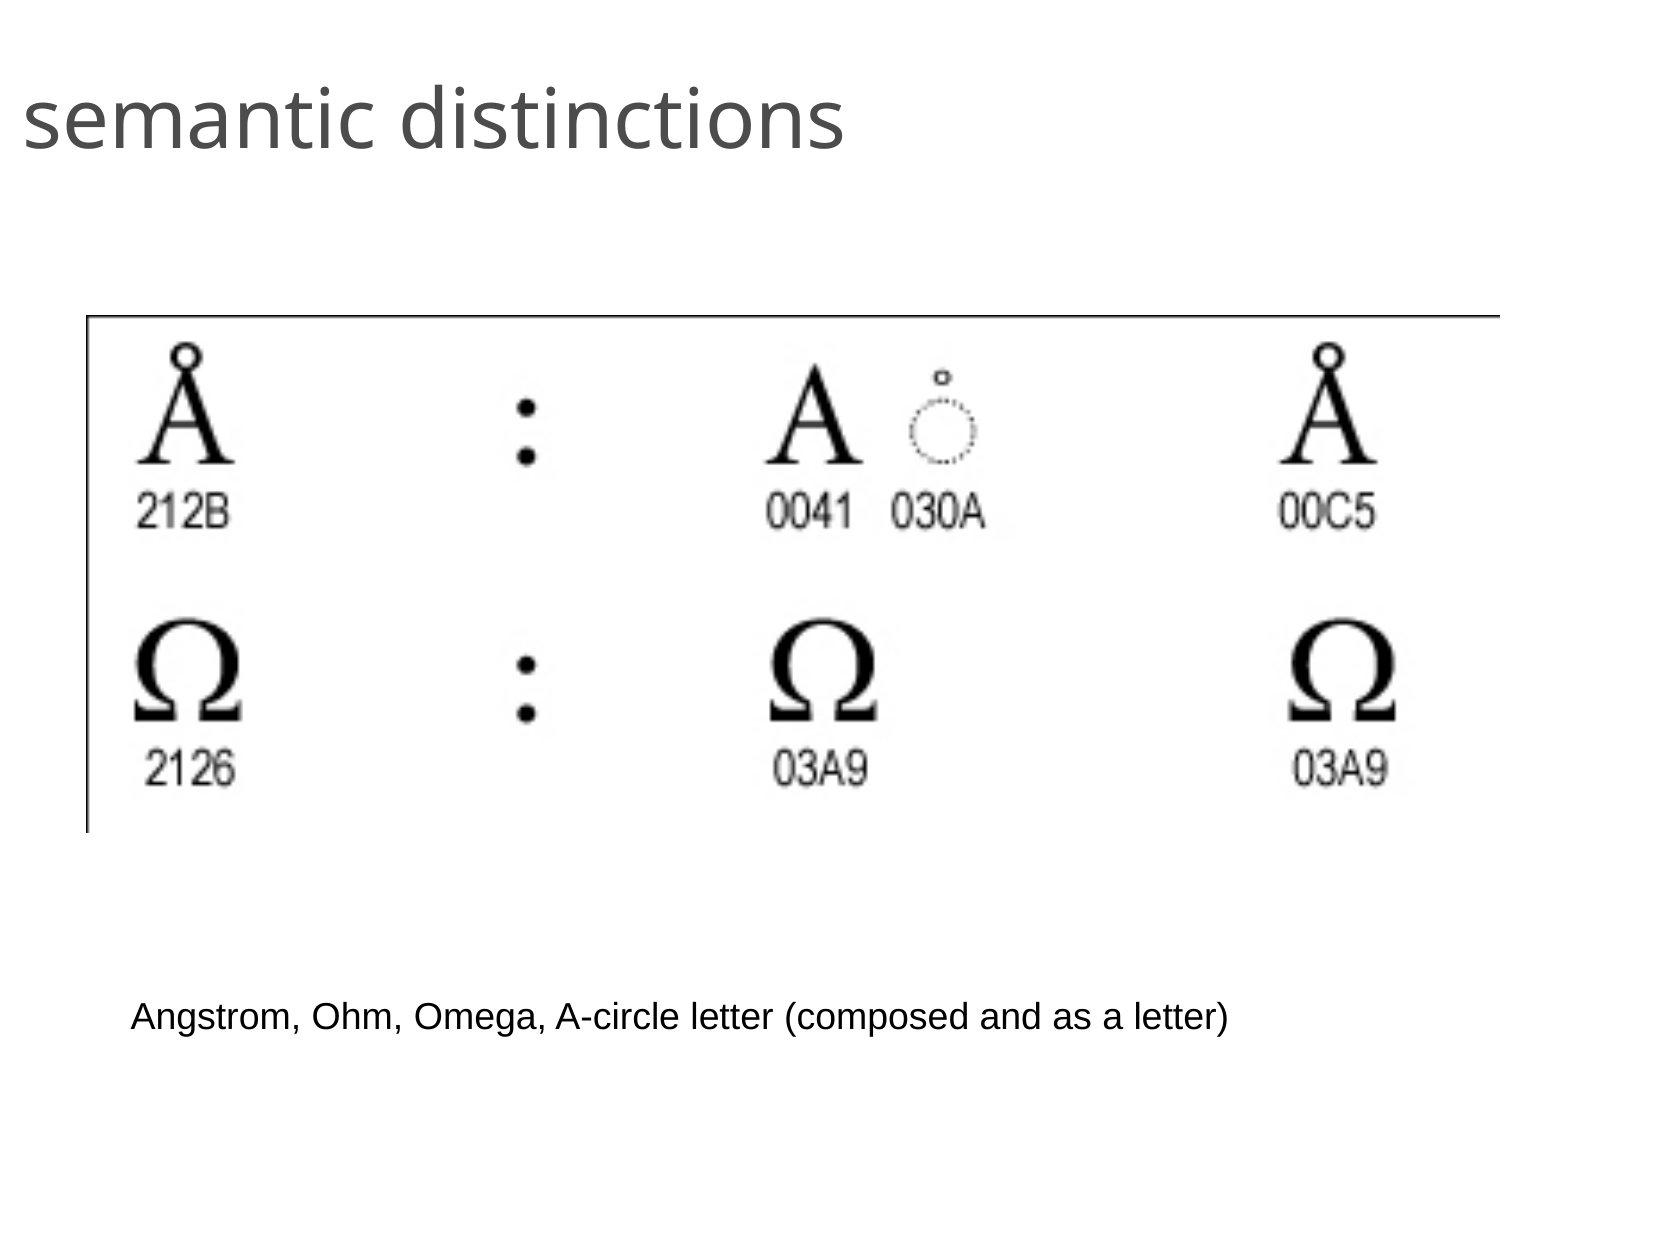

# semantic distinctions
Angstrom, Ohm, Omega, A-circle letter (composed and as a letter)